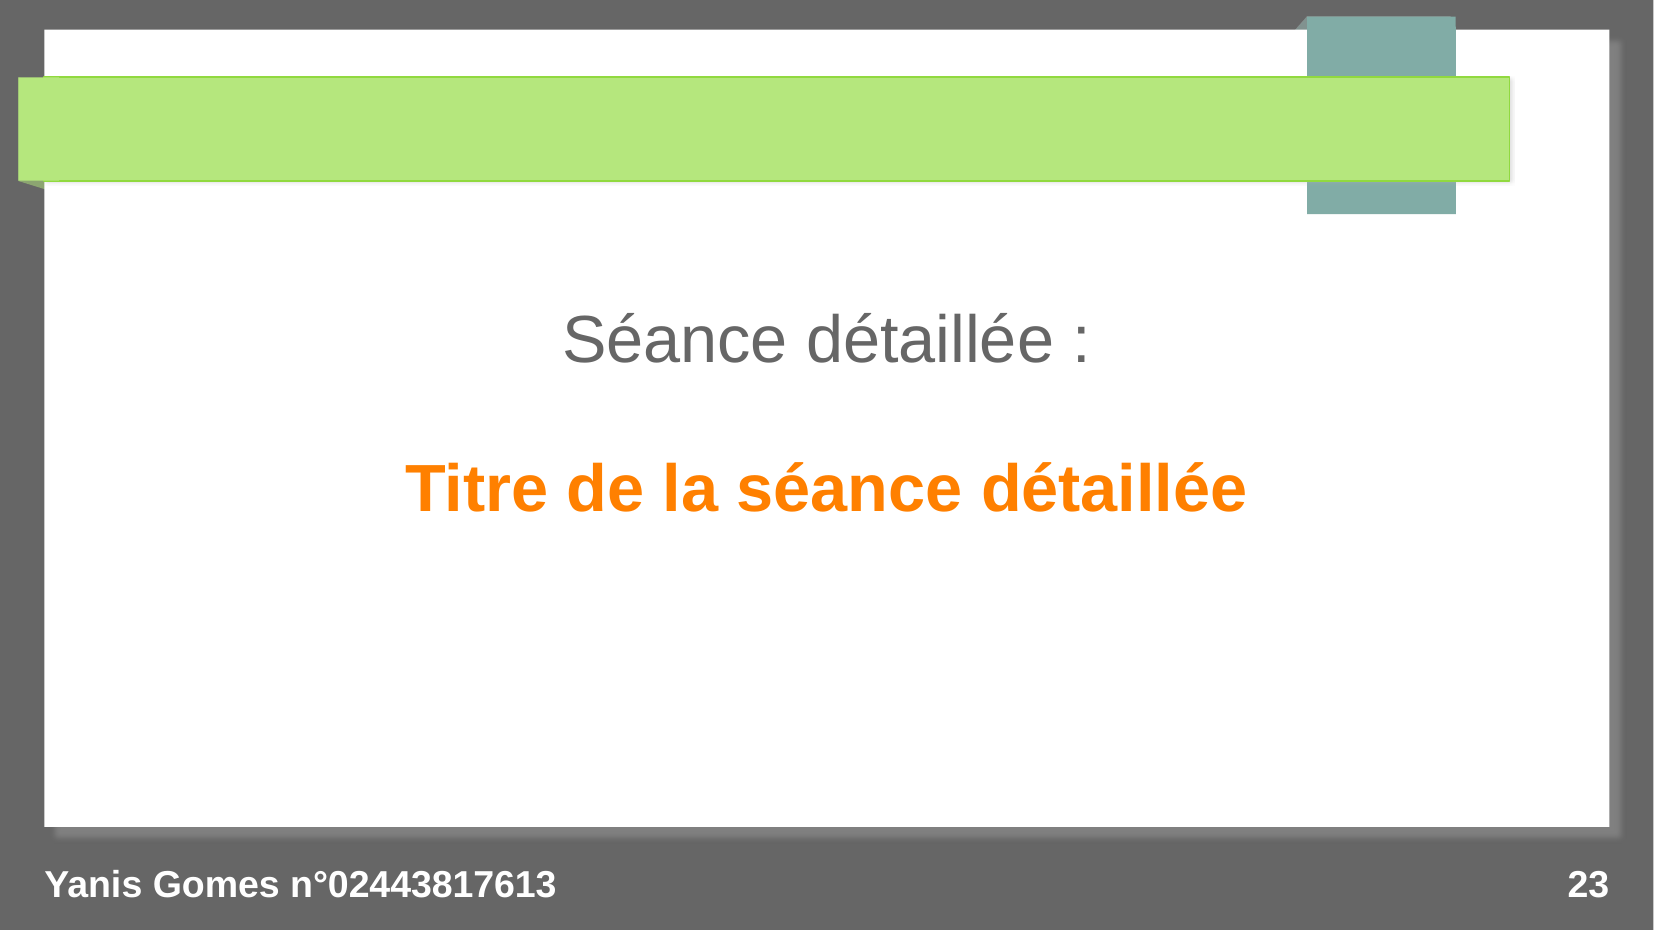

# Séance détaillée :
Titre de la séance détaillée
Yanis Gomes n°02443817613